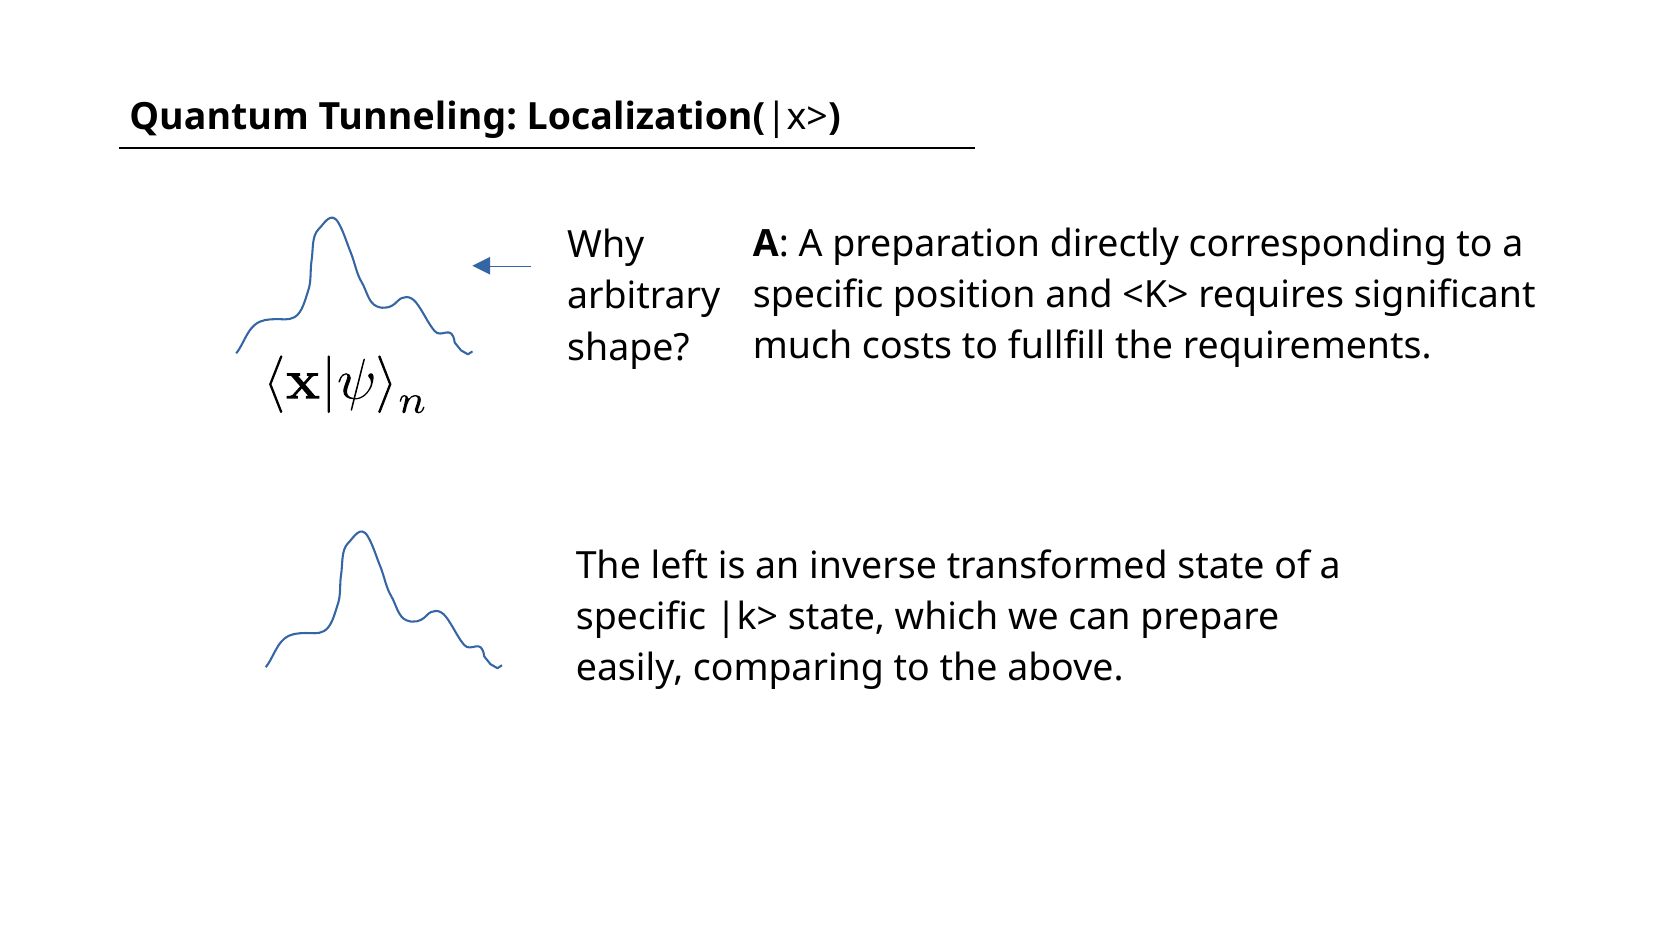

Quantum Tunneling: Localization(|x>)
A: A preparation directly corresponding to a specific position and <K> requires significant much costs to fullfill the requirements.
Why arbitrary shape?
The left is an inverse transformed state of a specific |k> state, which we can prepare easily, comparing to the above.